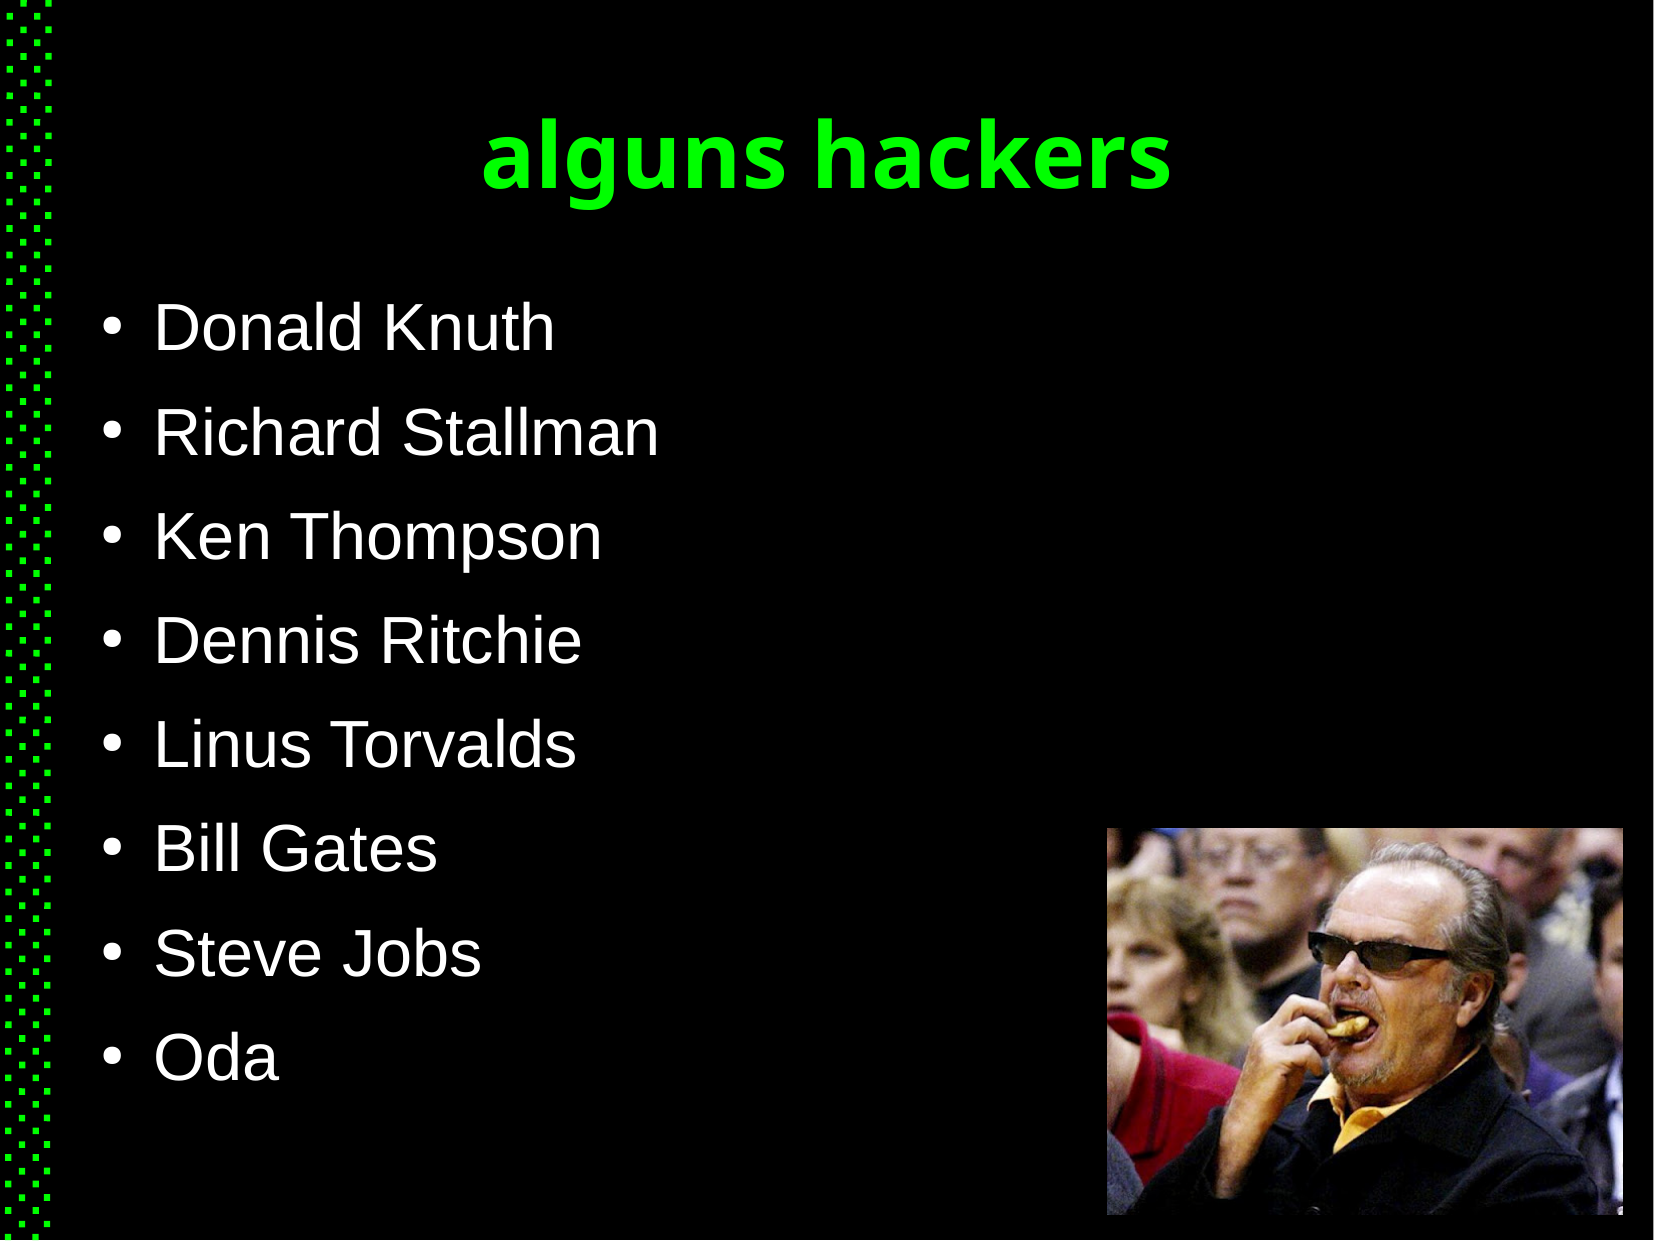

# alguns hackers
Donald Knuth
Richard Stallman
Ken Thompson
Dennis Ritchie
Linus Torvalds
Bill Gates
Steve Jobs
Oda